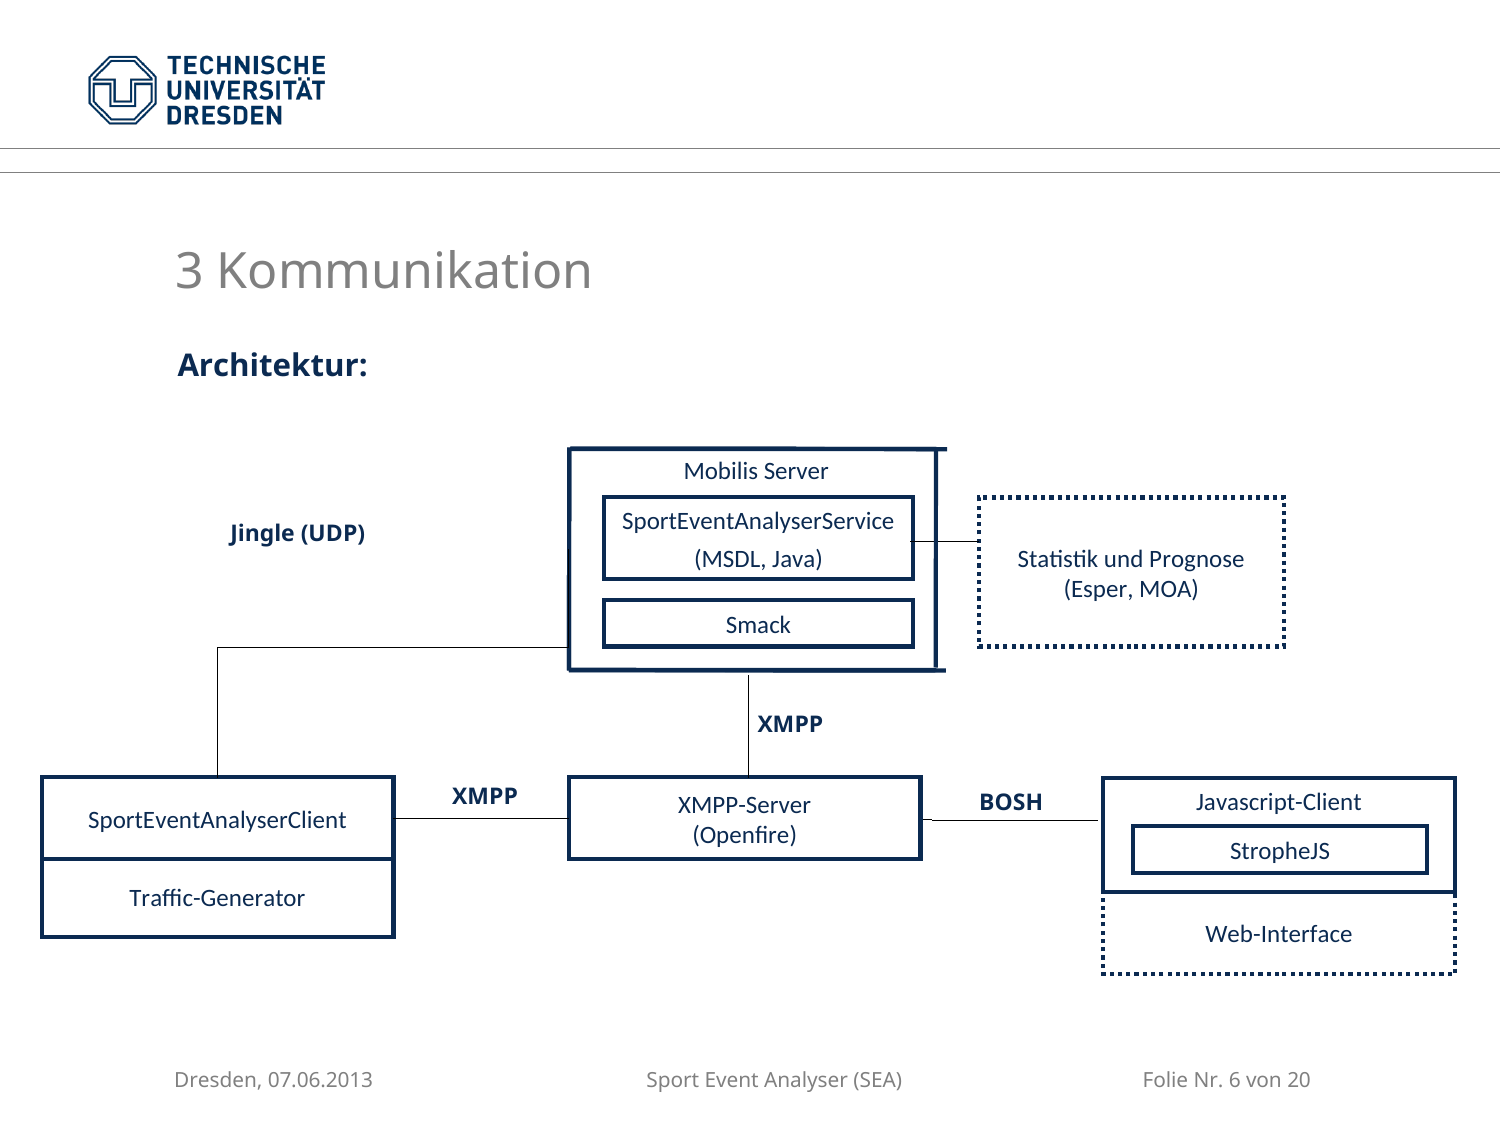

# 3 Kommunikation
Architektur:
Mobilis Server
SportEventAnalyserService
(MSDL, Java)
Statistik und Prognose
(Esper, MOA)
Jingle (UDP)
Smack
XMPP
SportEventAnalyserClient
XMPP
XMPP-Server
(Openfire)
Javascript-Client
StropheJS
BOSH
Traffic-Generator
Web-Interface
Dresden, 07.06.2013